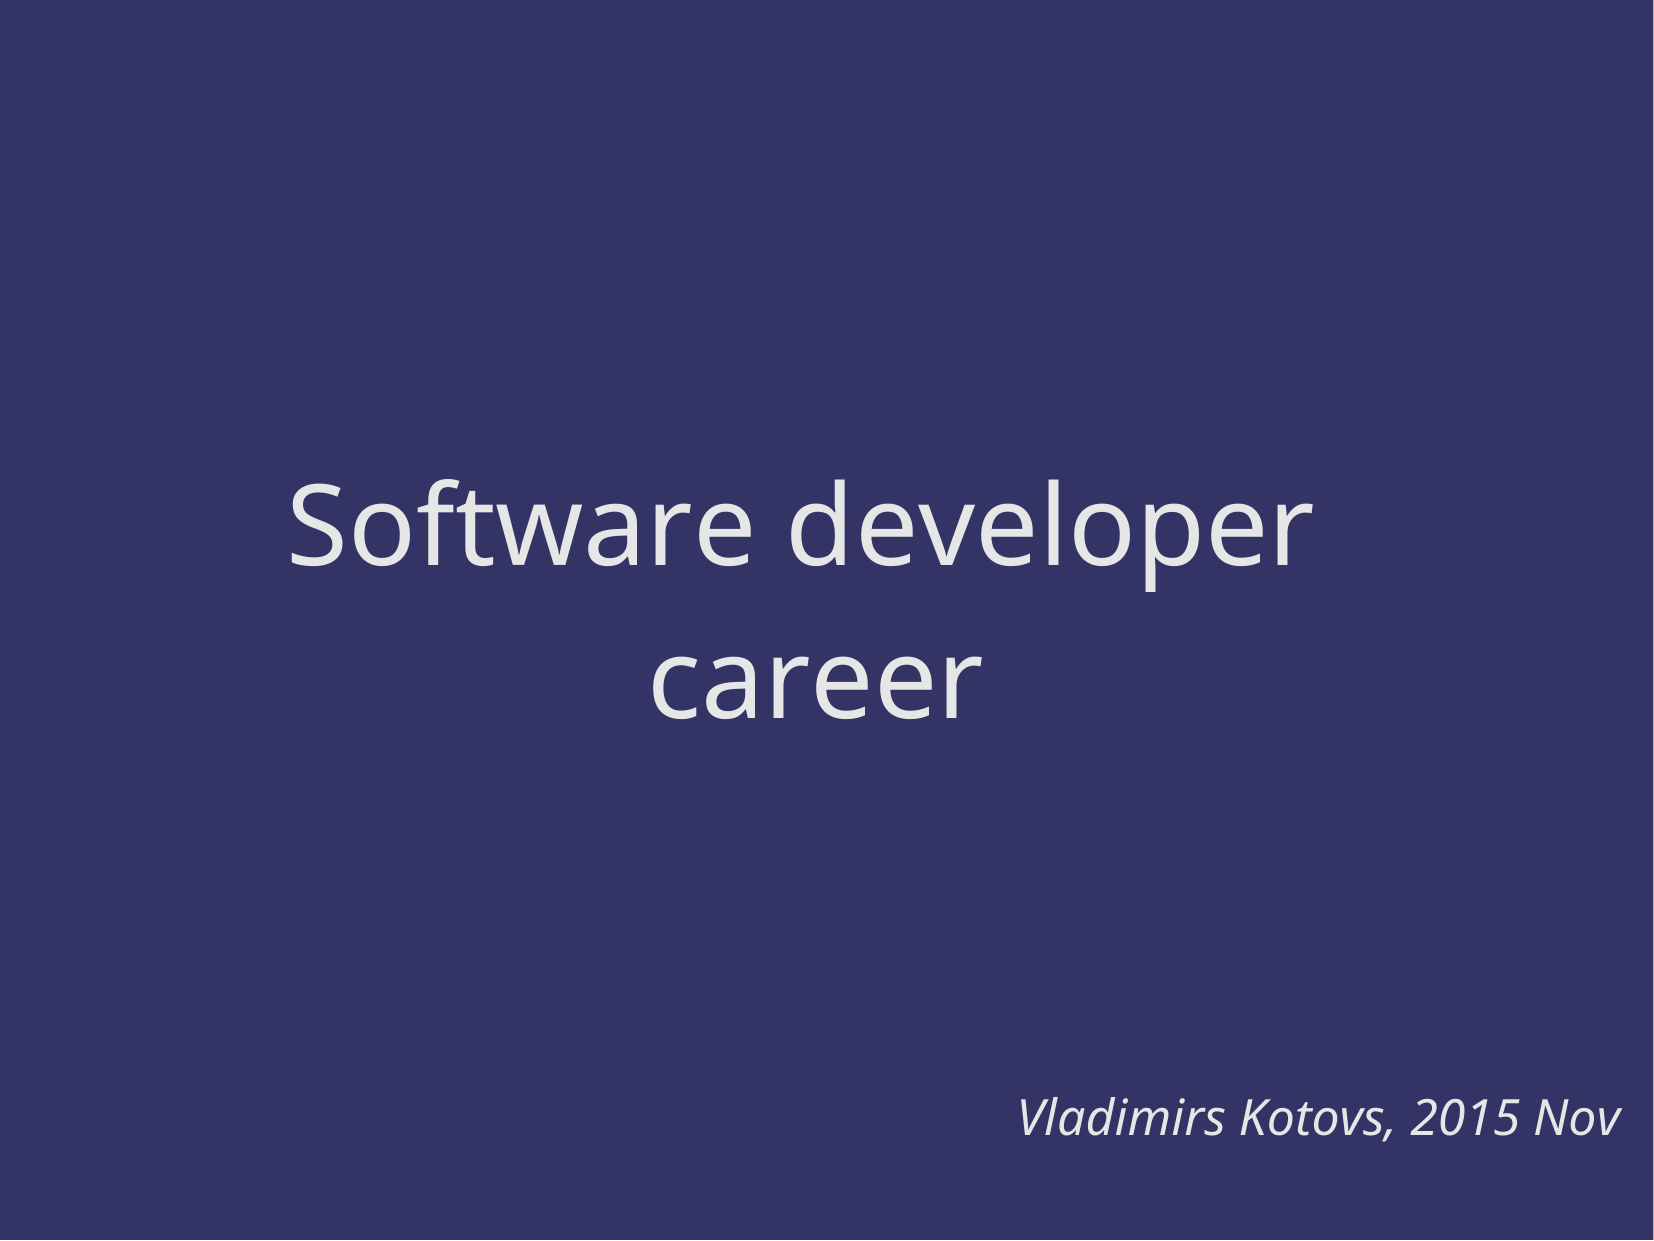

# Software developer career
Vladimirs Kotovs, 2015 Nov